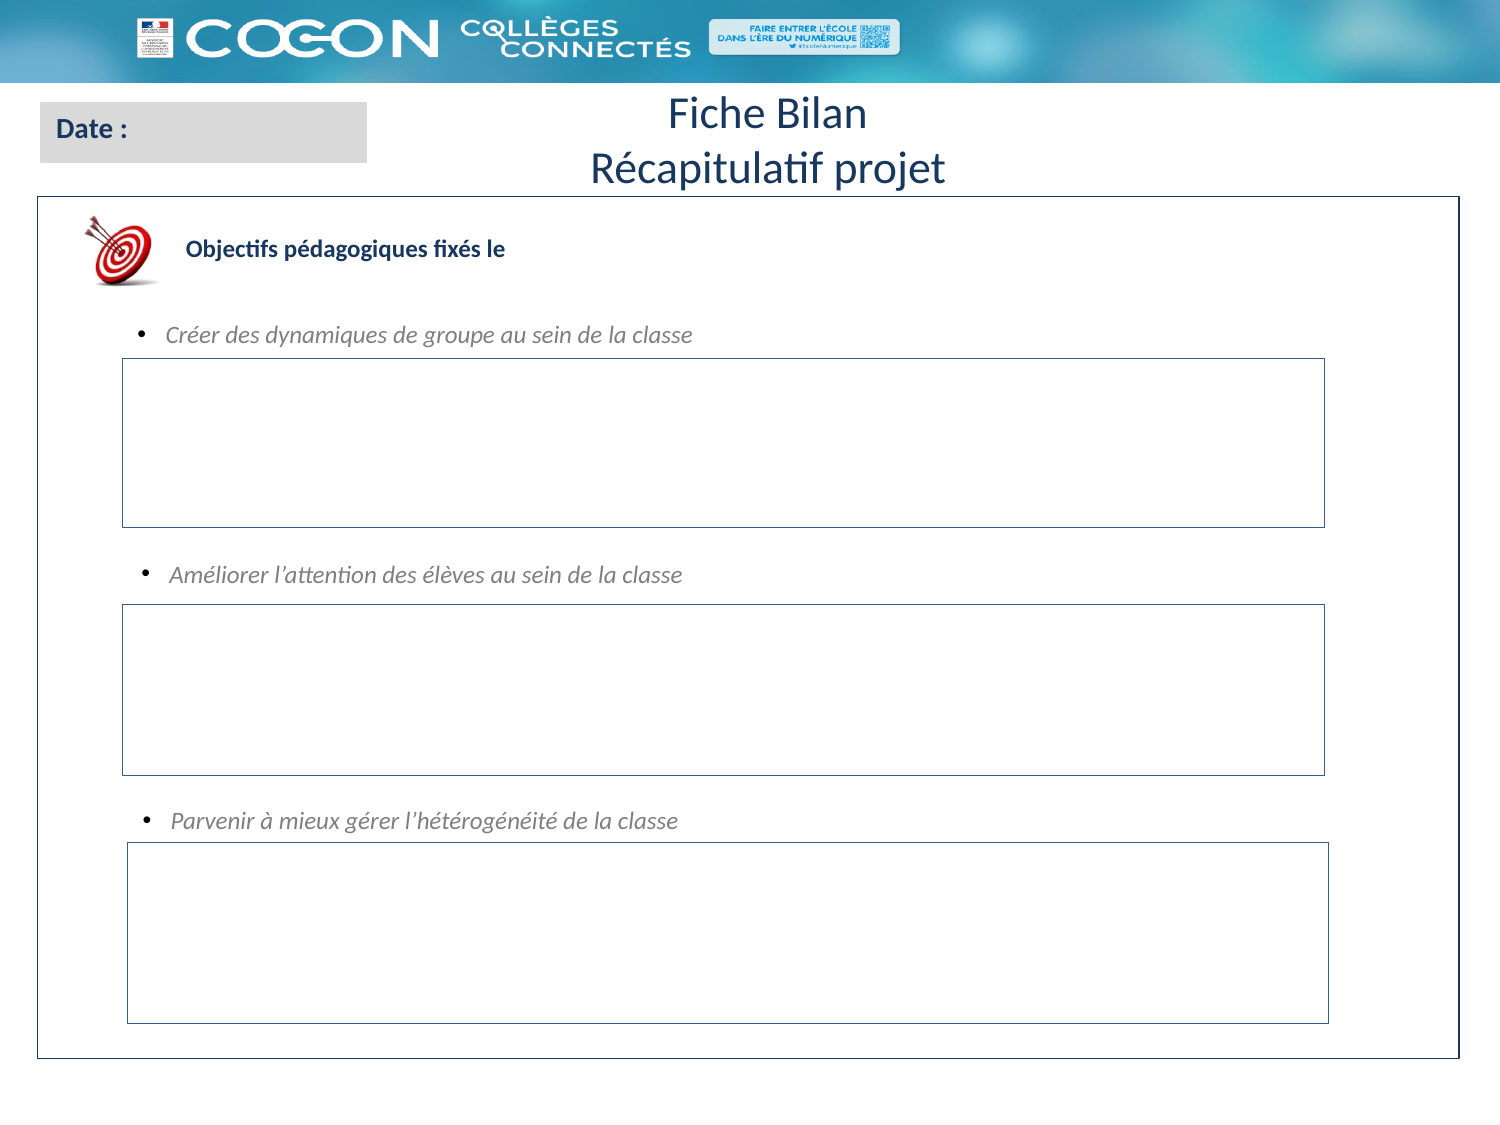

# Fiche Bilan Récapitulatif projet
Date :
Objectifs pédagogiques fixés le
Créer des dynamiques de groupe au sein de la classe
Améliorer l’attention des élèves au sein de la classe
Parvenir à mieux gérer l’hétérogénéité de la classe